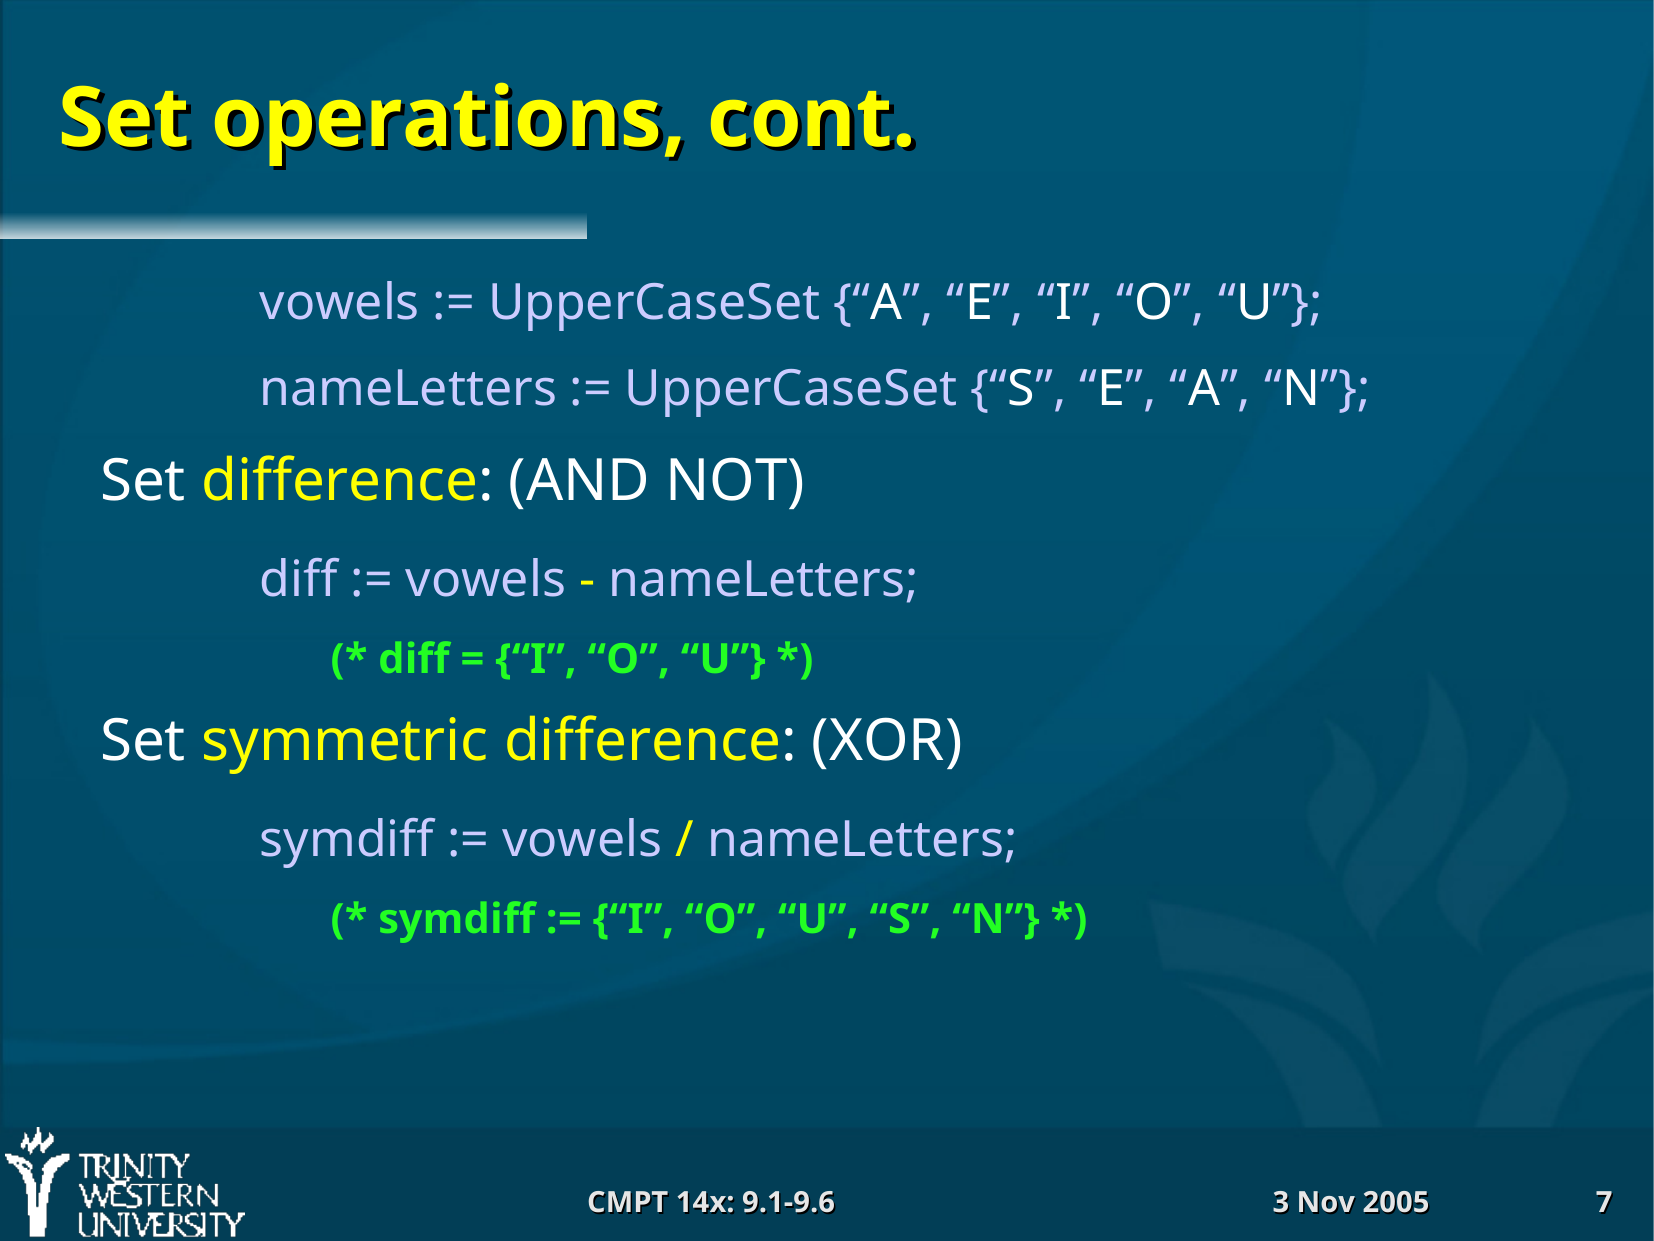

# Set operations, cont.
vowels := UpperCaseSet {“A”, “E”, “I”, “O”, “U”};
nameLetters := UpperCaseSet {“S”, “E”, “A”, “N”};
Set difference: (AND NOT)
diff := vowels - nameLetters;
(* diff = {“I”, “O”, “U”} *)
Set symmetric difference: (XOR)
symdiff := vowels / nameLetters;
(* symdiff := {“I”, “O”, “U”, “S”, “N”} *)
CMPT 14x: 9.1-9.6
3 Nov 2005
7